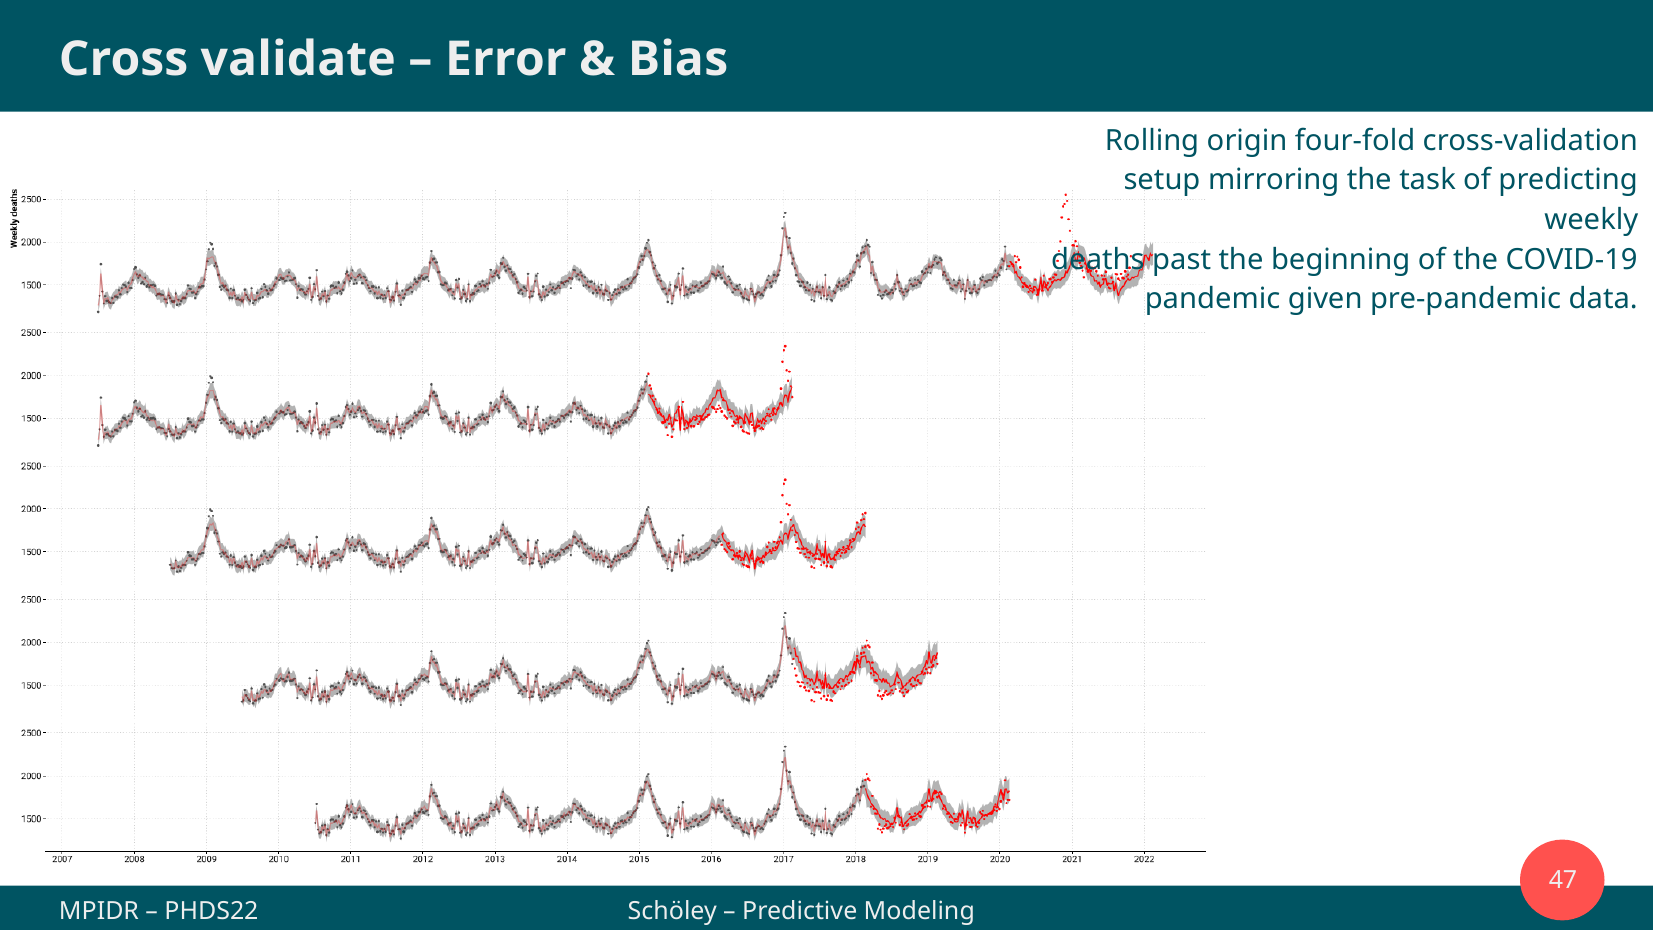

# Cross validate – Error & Bias
Rolling origin four-fold cross-validation setup mirroring the task of predicting weekly
deaths past the beginning of the COVID-19 pandemic given pre-pandemic data.
47
MPIDR – PHDS22
Schöley – Predictive Modeling